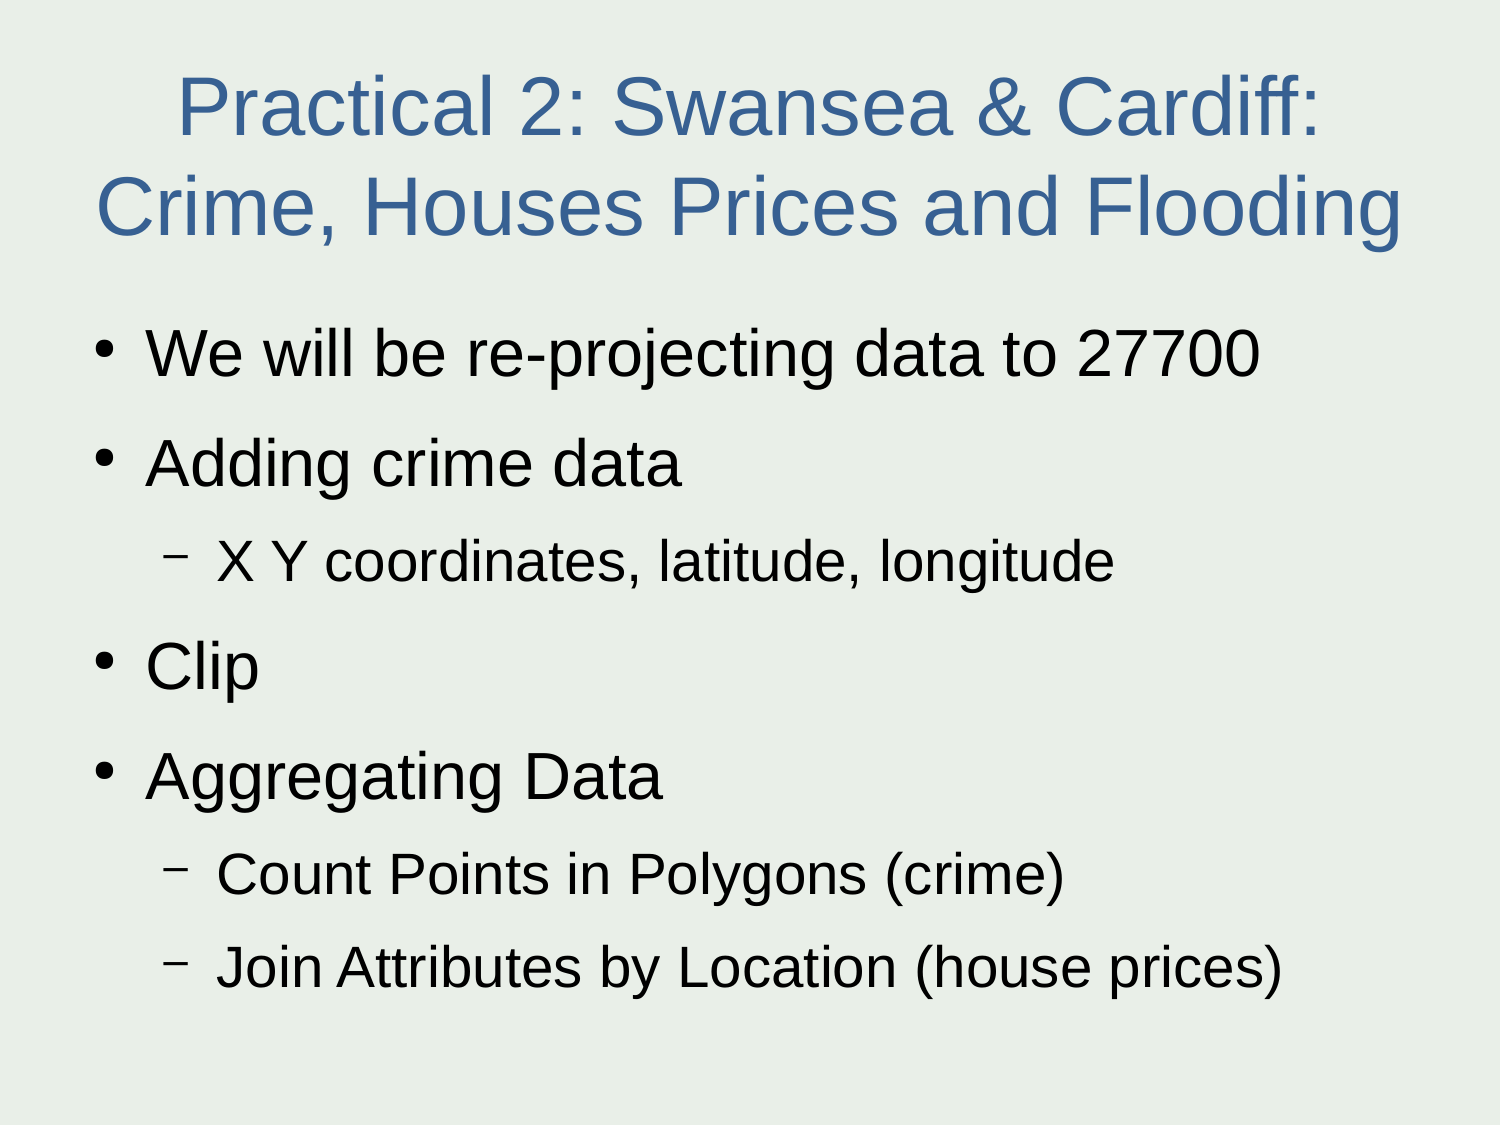

Practical 2: Swansea & Cardiff: Crime, Houses Prices and Flooding
# We will be re-projecting data to 27700
Adding crime data
X Y coordinates, latitude, longitude
Clip
Aggregating Data
Count Points in Polygons (crime)
Join Attributes by Location (house prices)